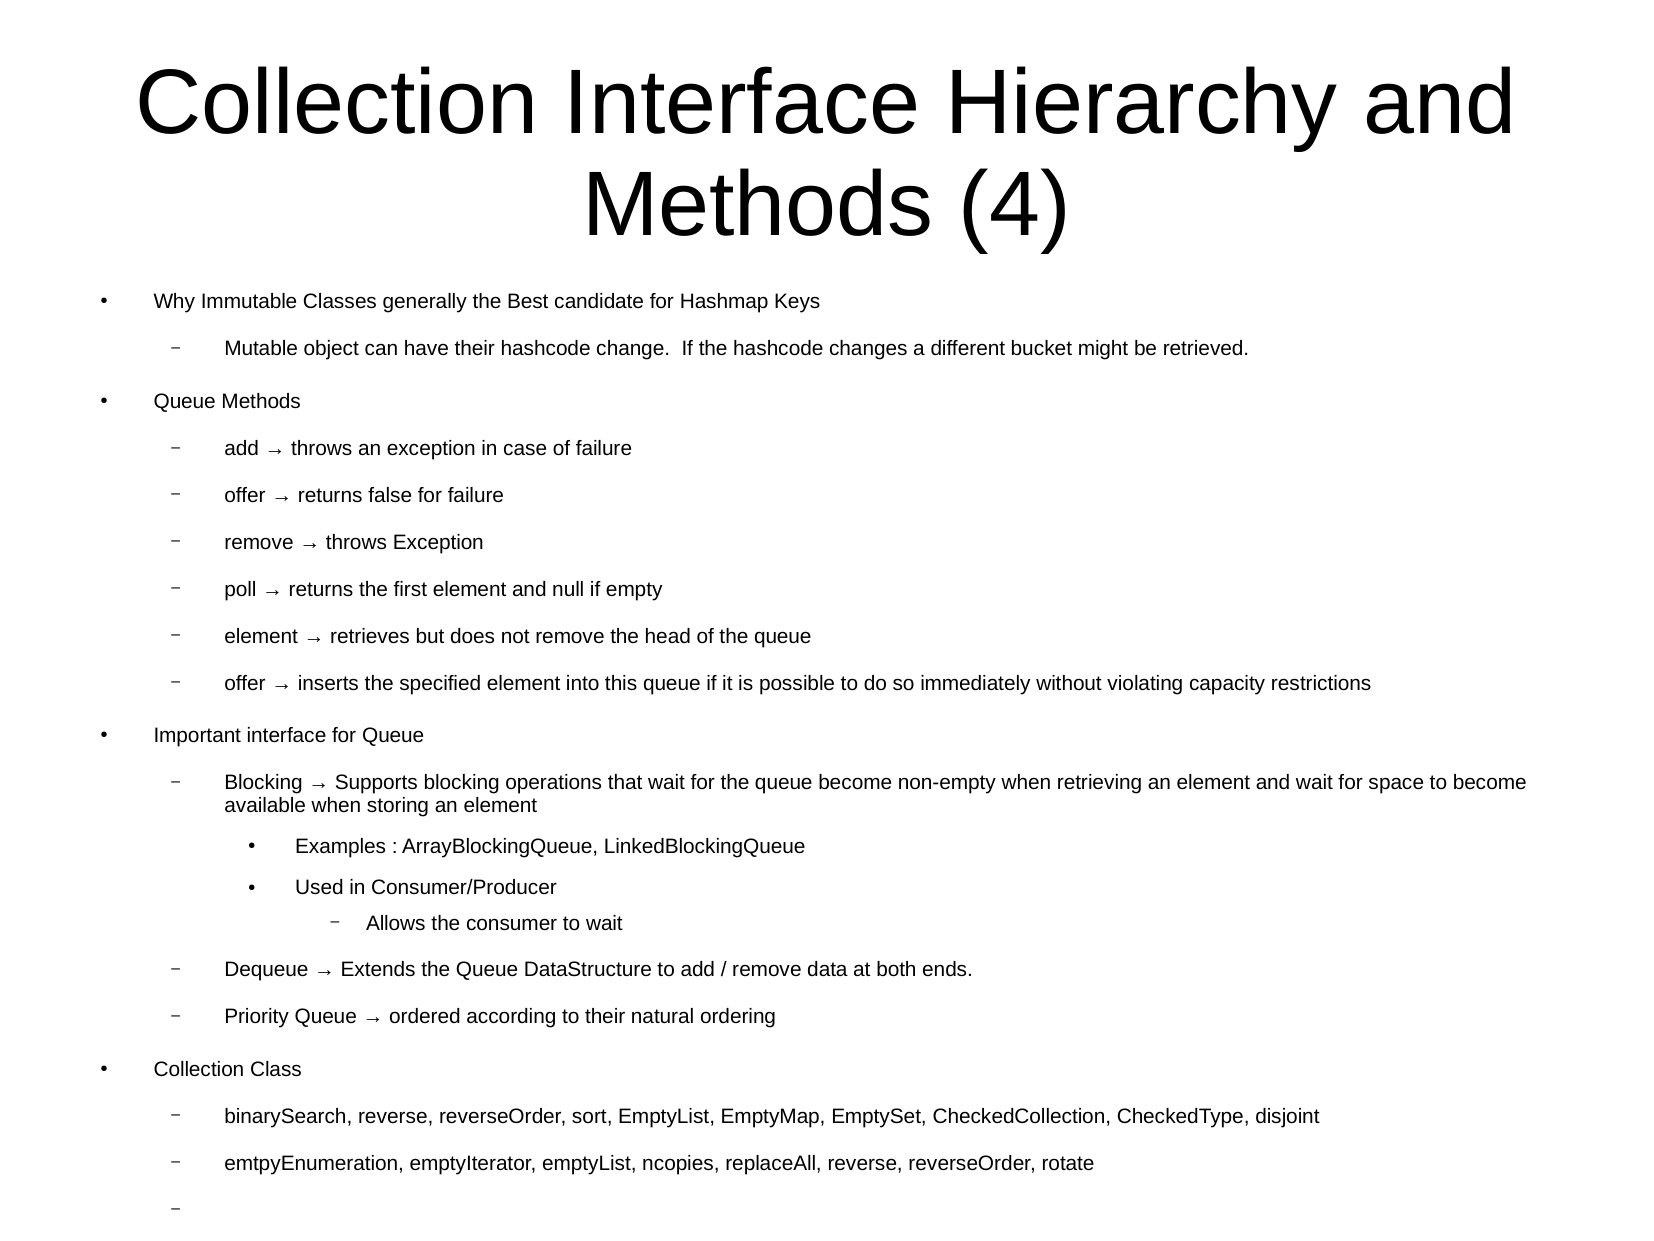

# Collection Interface Hierarchy and Methods (4)
Why Immutable Classes generally the Best candidate for Hashmap Keys
Mutable object can have their hashcode change. If the hashcode changes a different bucket might be retrieved.
Queue Methods
add → throws an exception in case of failure
offer → returns false for failure
remove → throws Exception
poll → returns the first element and null if empty
element → retrieves but does not remove the head of the queue
offer → inserts the specified element into this queue if it is possible to do so immediately without violating capacity restrictions
Important interface for Queue
Blocking → Supports blocking operations that wait for the queue become non-empty when retrieving an element and wait for space to become available when storing an element
Examples : ArrayBlockingQueue, LinkedBlockingQueue
Used in Consumer/Producer
Allows the consumer to wait
Dequeue → Extends the Queue DataStructure to add / remove data at both ends.
Priority Queue → ordered according to their natural ordering
Collection Class
binarySearch, reverse, reverseOrder, sort, EmptyList, EmptyMap, EmptySet, CheckedCollection, CheckedType, disjoint
emtpyEnumeration, emptyIterator, emptyList, ncopies, replaceAll, reverse, reverseOrder, rotate